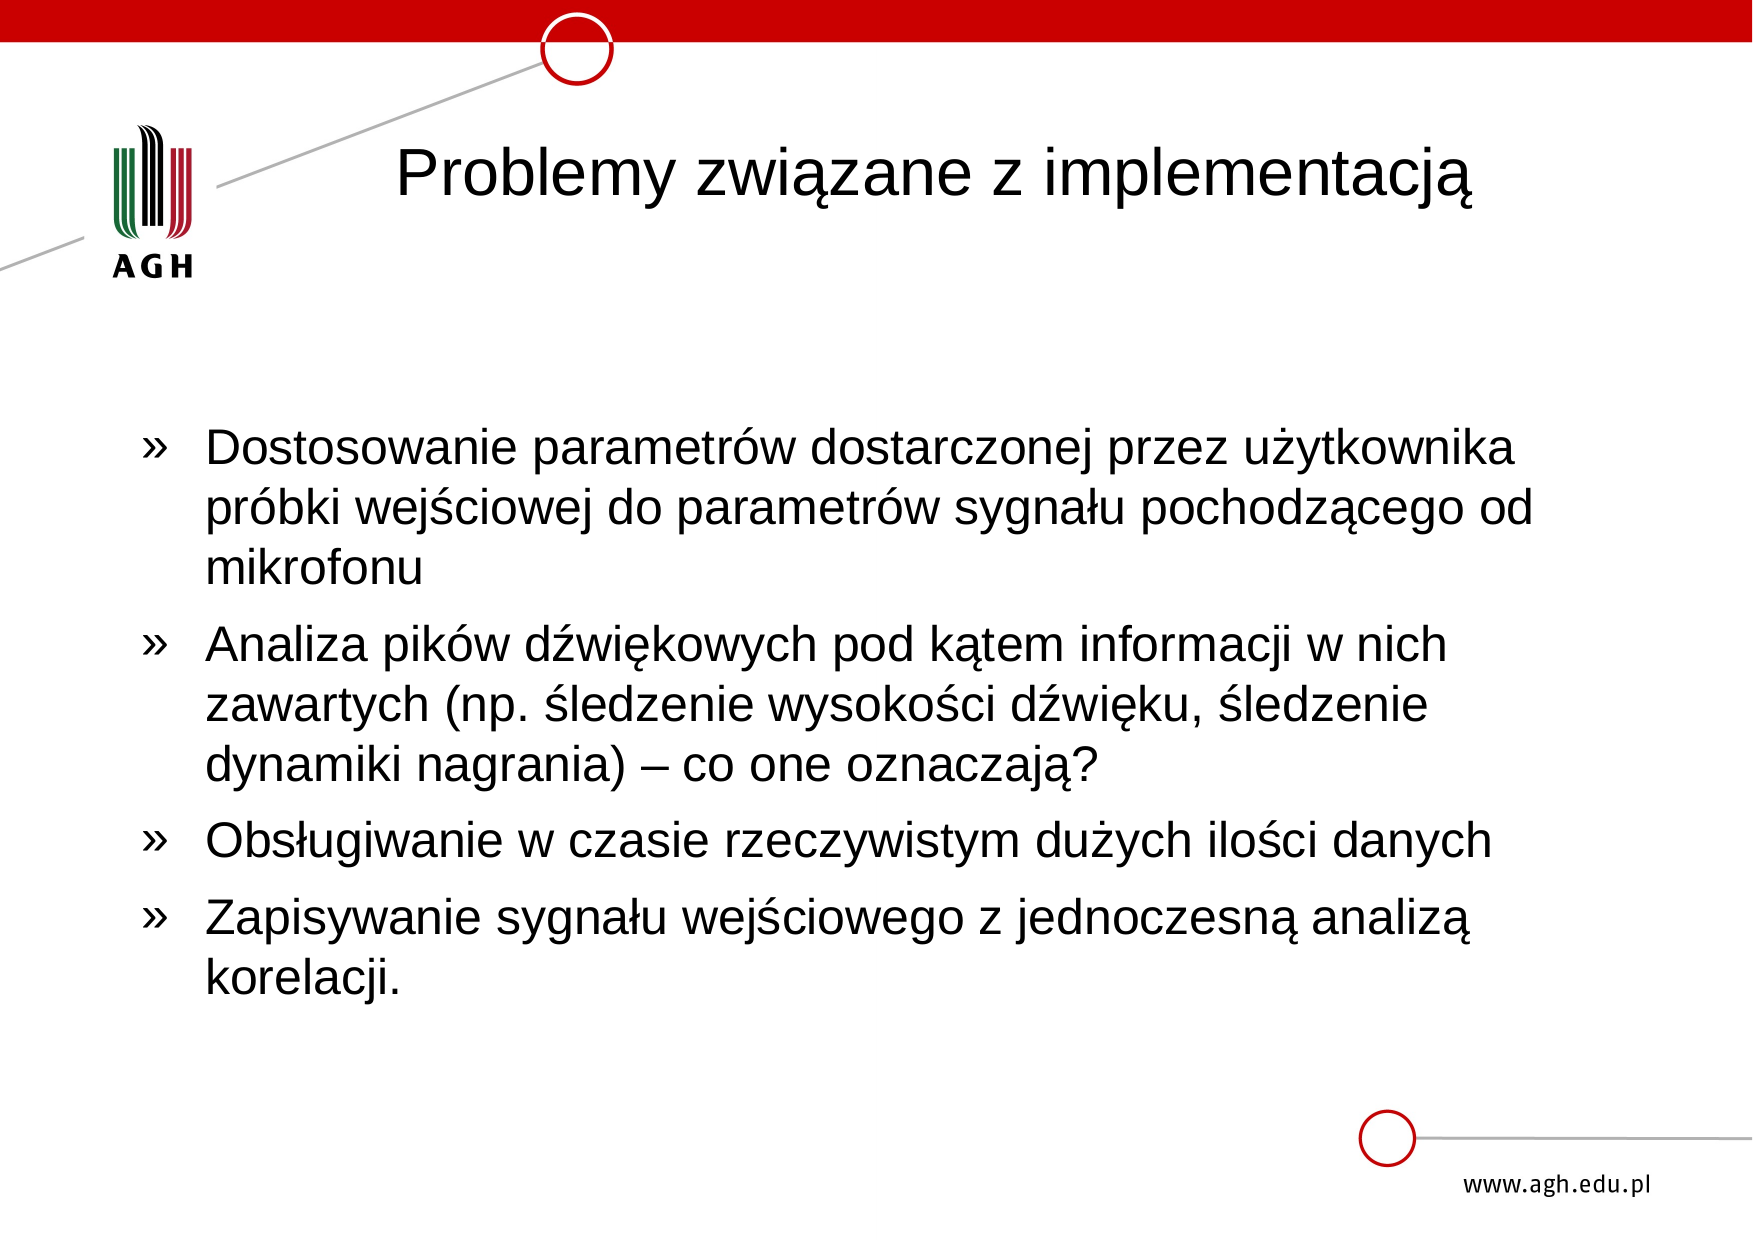

# Problemy związane z implementacją
Dostosowanie parametrów dostarczonej przez użytkownika próbki wejściowej do parametrów sygnału pochodzącego od mikrofonu
Analiza pików dźwiękowych pod kątem informacji w nich zawartych (np. śledzenie wysokości dźwięku, śledzenie dynamiki nagrania) – co one oznaczają?
Obsługiwanie w czasie rzeczywistym dużych ilości danych
Zapisywanie sygnału wejściowego z jednoczesną analizą korelacji.